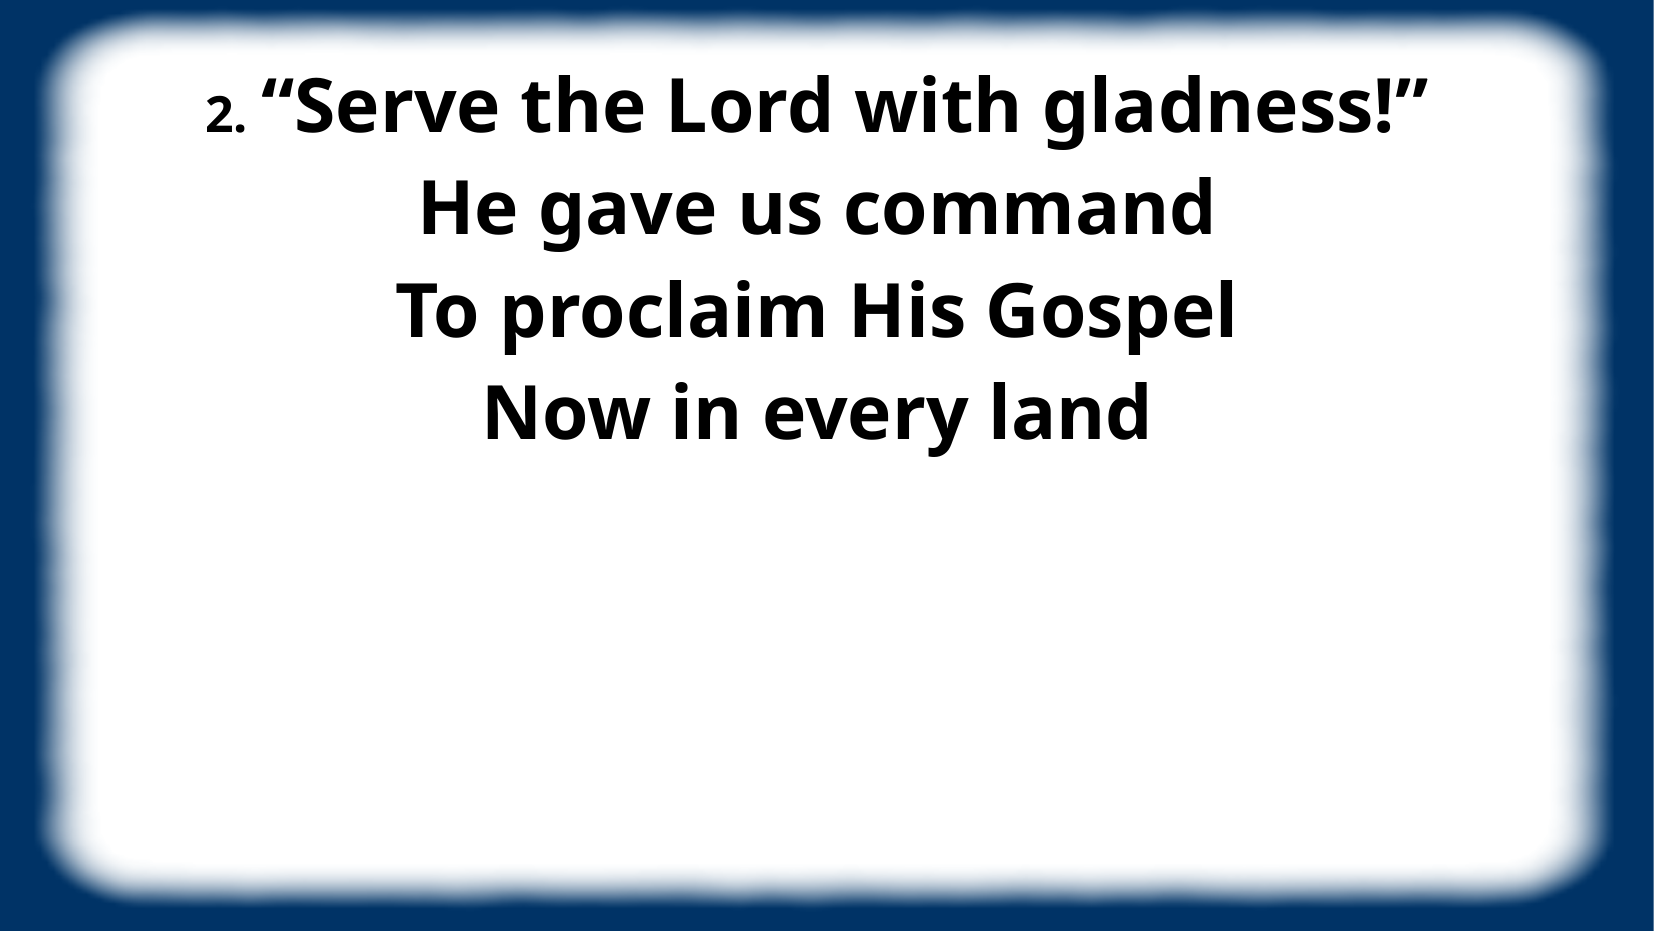

2. “Serve the Lord with gladness!”
He gave us command
To proclaim His Gospel
Now in every land